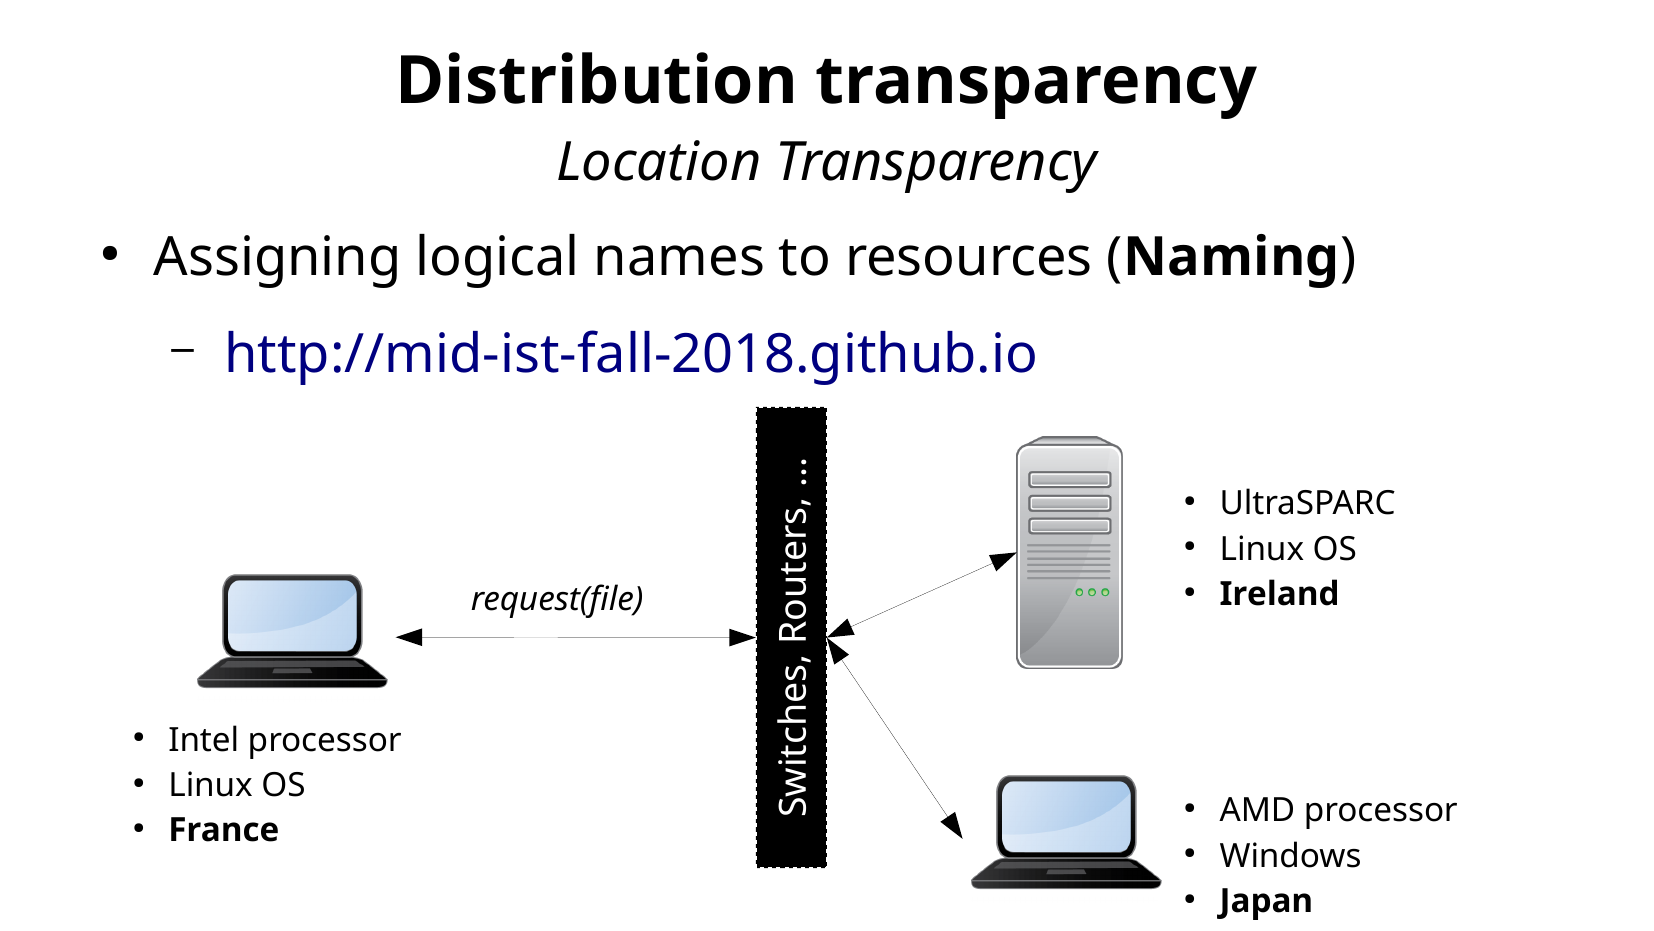

Distribution transparency
Location Transparency
# Assigning logical names to resources (Naming)
http://mid-ist-fall-2018.github.io
UltraSPARC
Linux OS
Ireland
request(file)
Switches, Routers, ...
Intel processor
Linux OS
France
AMD processor
Windows
Japan